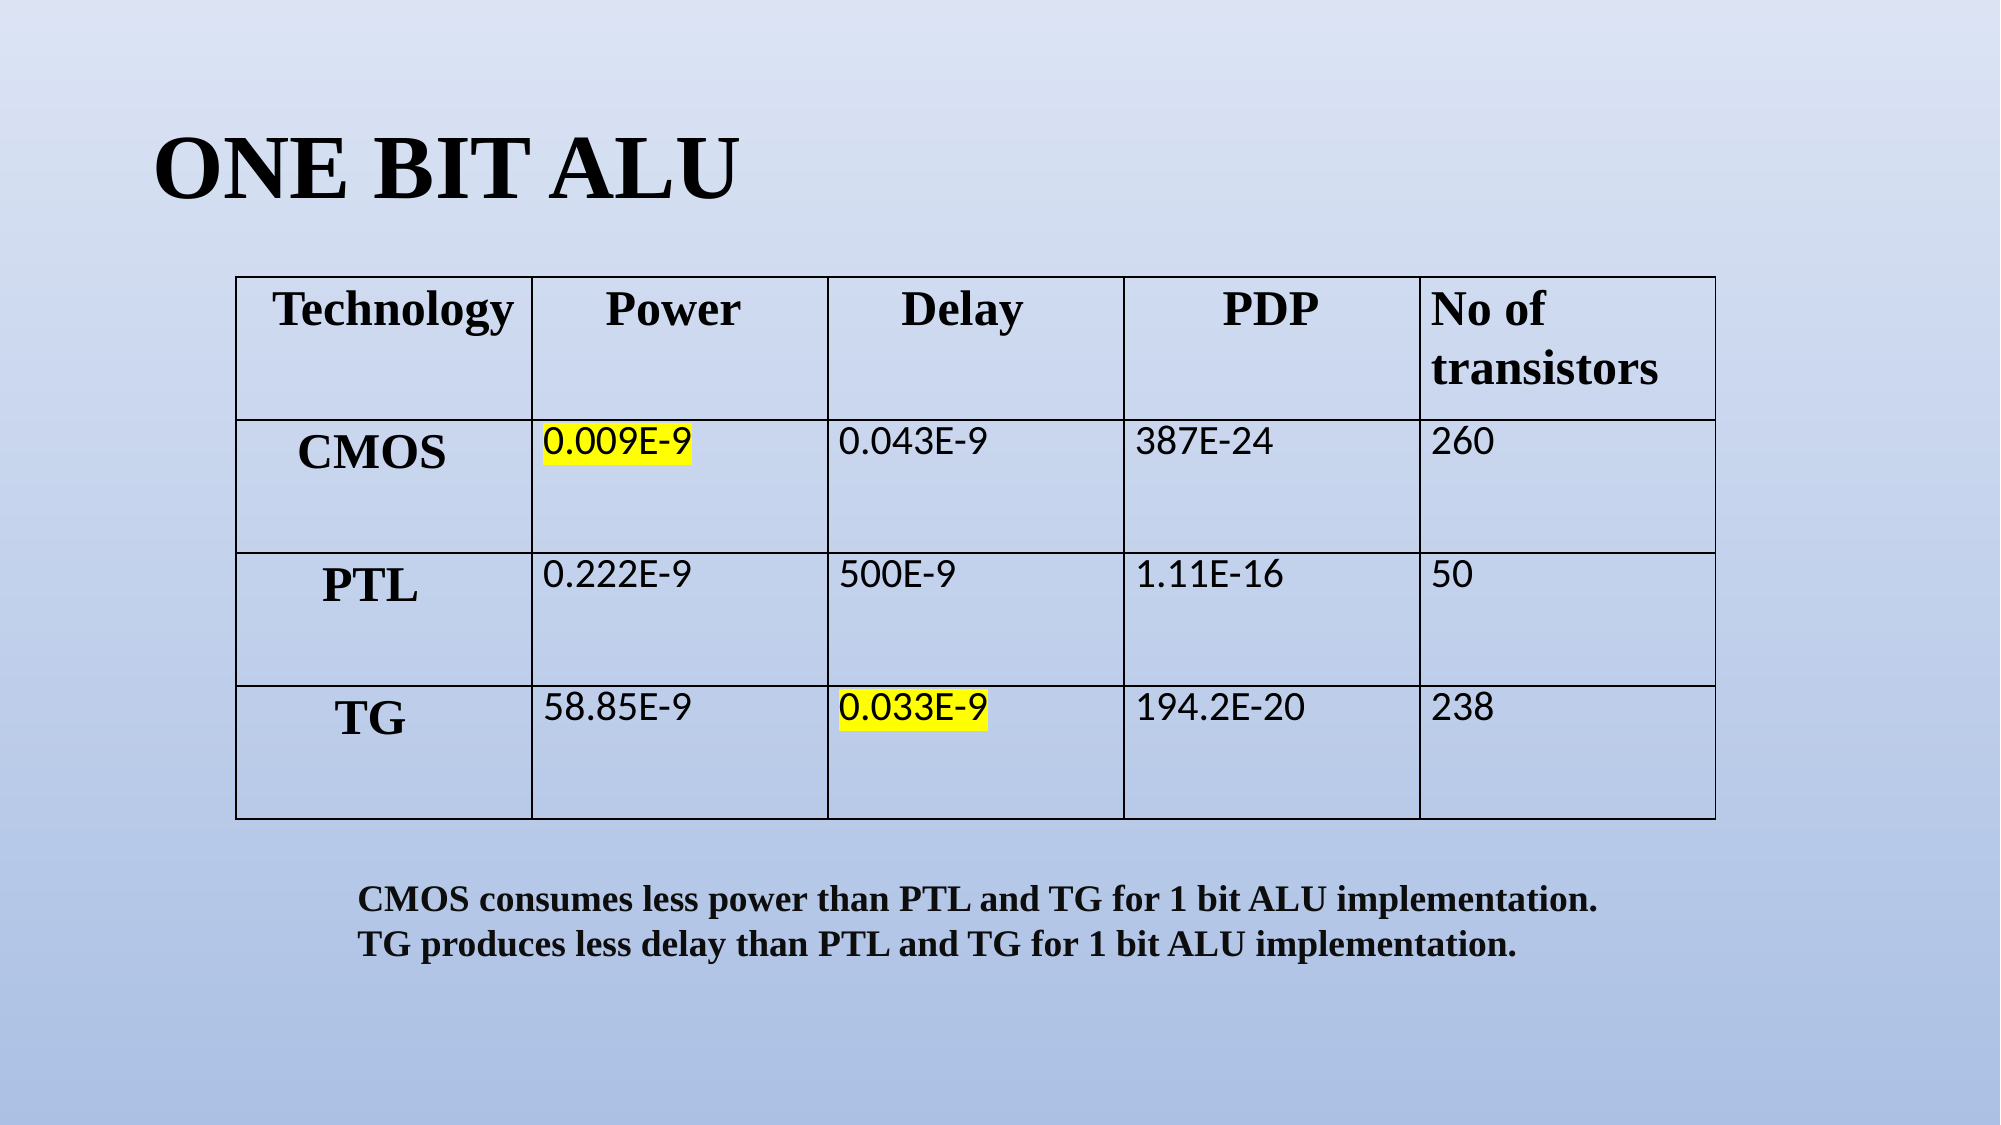

# ONE BIT ALU
| Technology | Power | Delay | PDP | No of transistors |
| --- | --- | --- | --- | --- |
| CMOS | 0.009E-9 | 0.043E-9 | 387E-24 | 260 |
| PTL | 0.222E-9 | 500E-9 | 1.11E-16 | 50 |
| TG | 58.85E-9 | 0.033E-9 | 194.2E-20 | 238 |
CMOS consumes less power than PTL and TG for 1 bit ALU implementation.
TG produces less delay than PTL and TG for 1 bit ALU implementation.